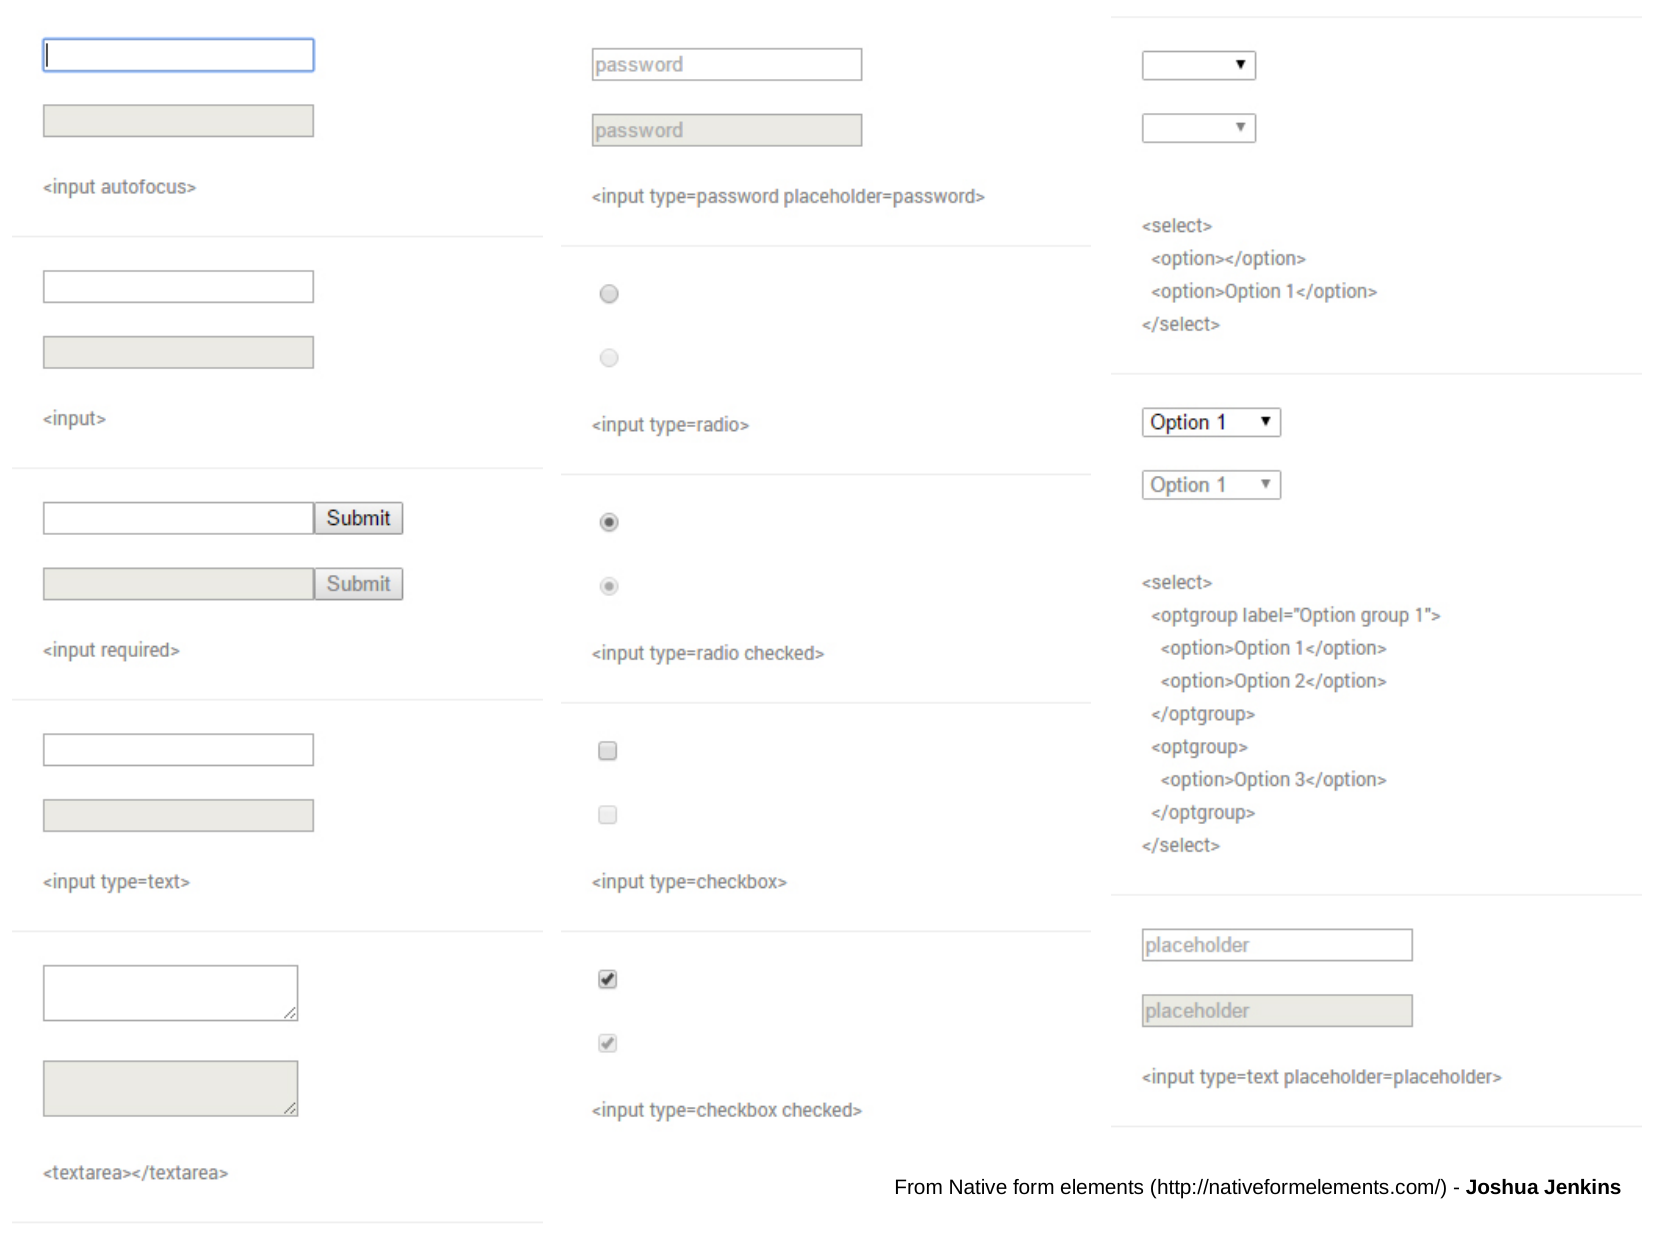

From Native form elements (http://nativeformelements.com/) - Joshua Jenkins